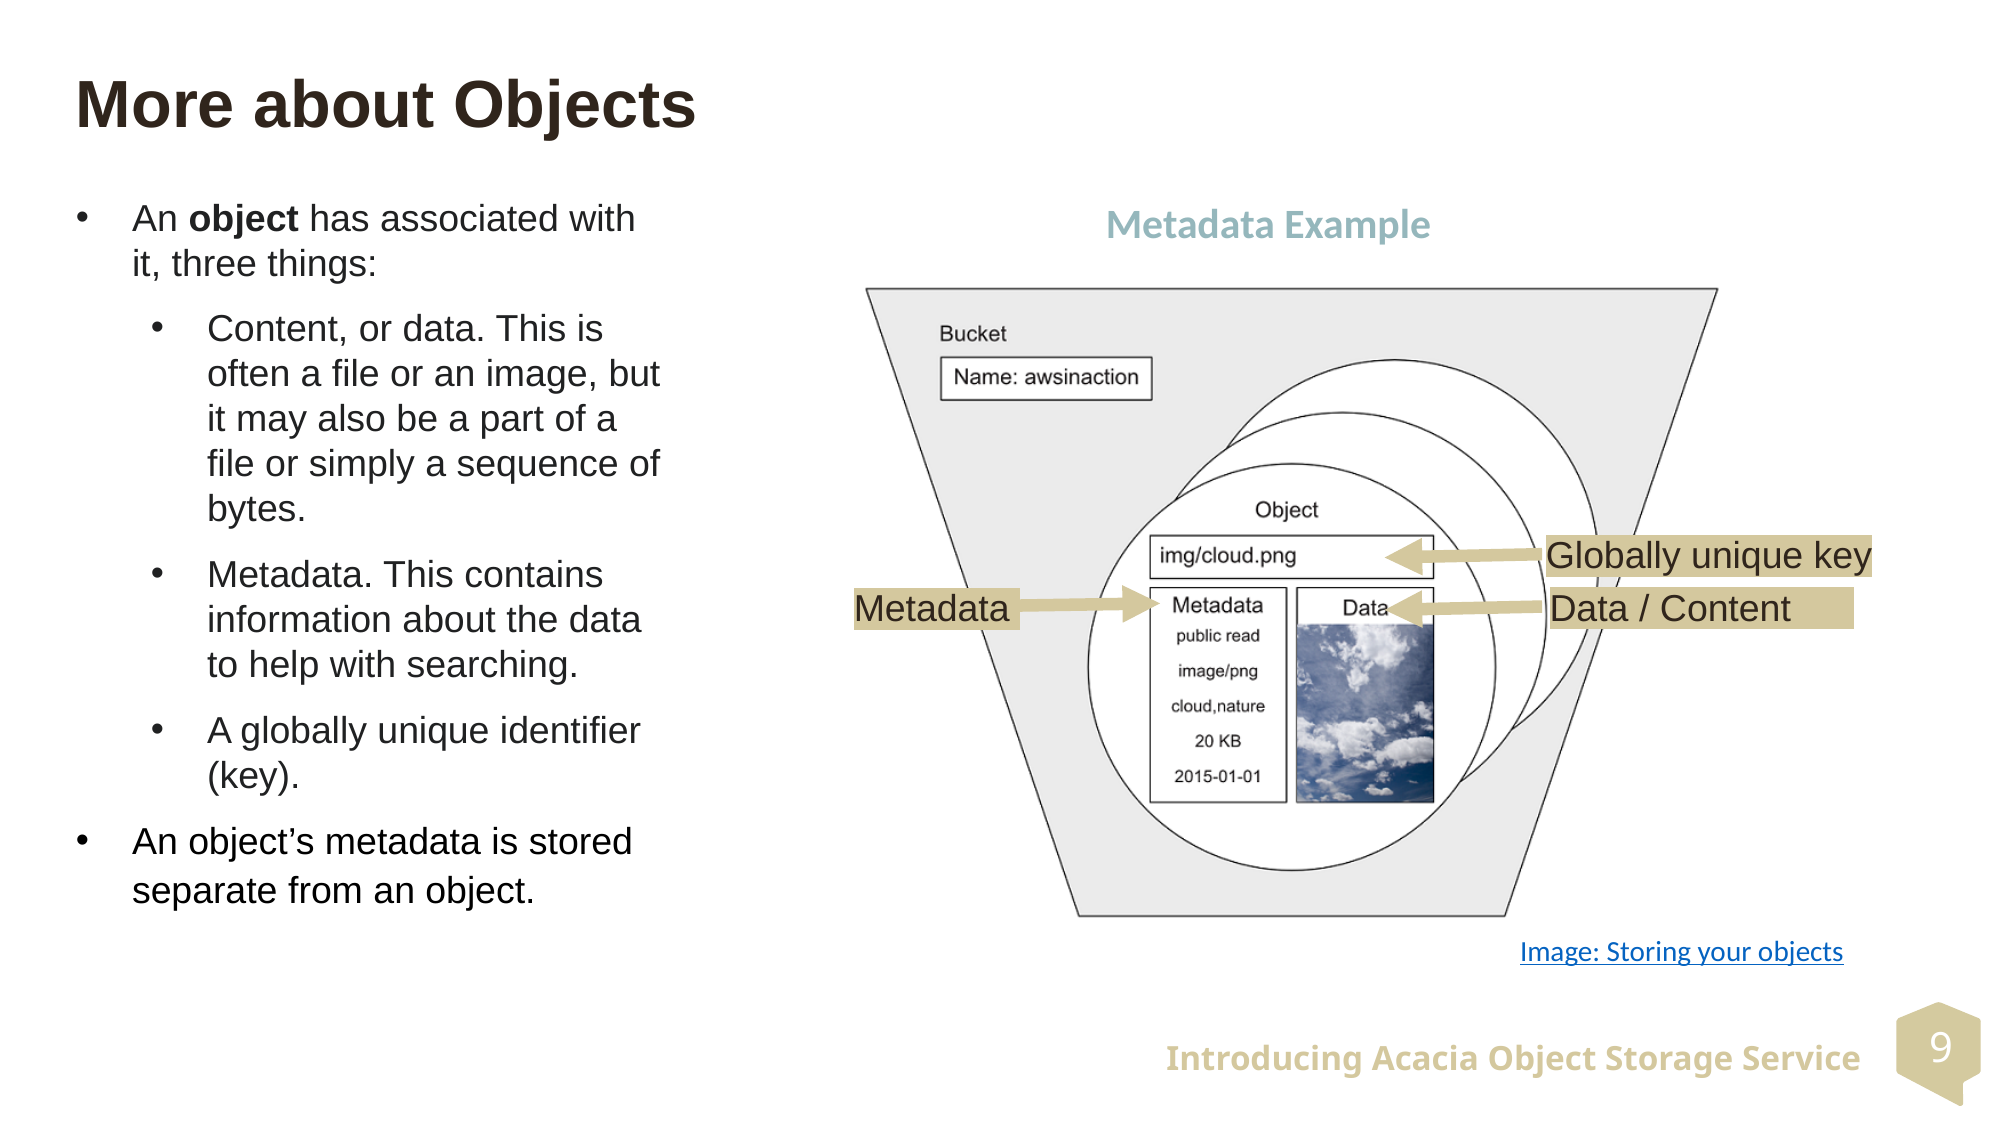

# More about Objects
An object has associated with it, three things:
Content, or data. This is often a file or an image, but it may also be a part of a file or simply a sequence of bytes.
Metadata. This contains information about the data to help with searching.
A globally unique identifier (key).
An object’s metadata is stored separate from an object.
Metadata Example
Globally unique key
Data / Content
Metadata
Image: Storing your objects
Introducing Acacia Object Storage Service